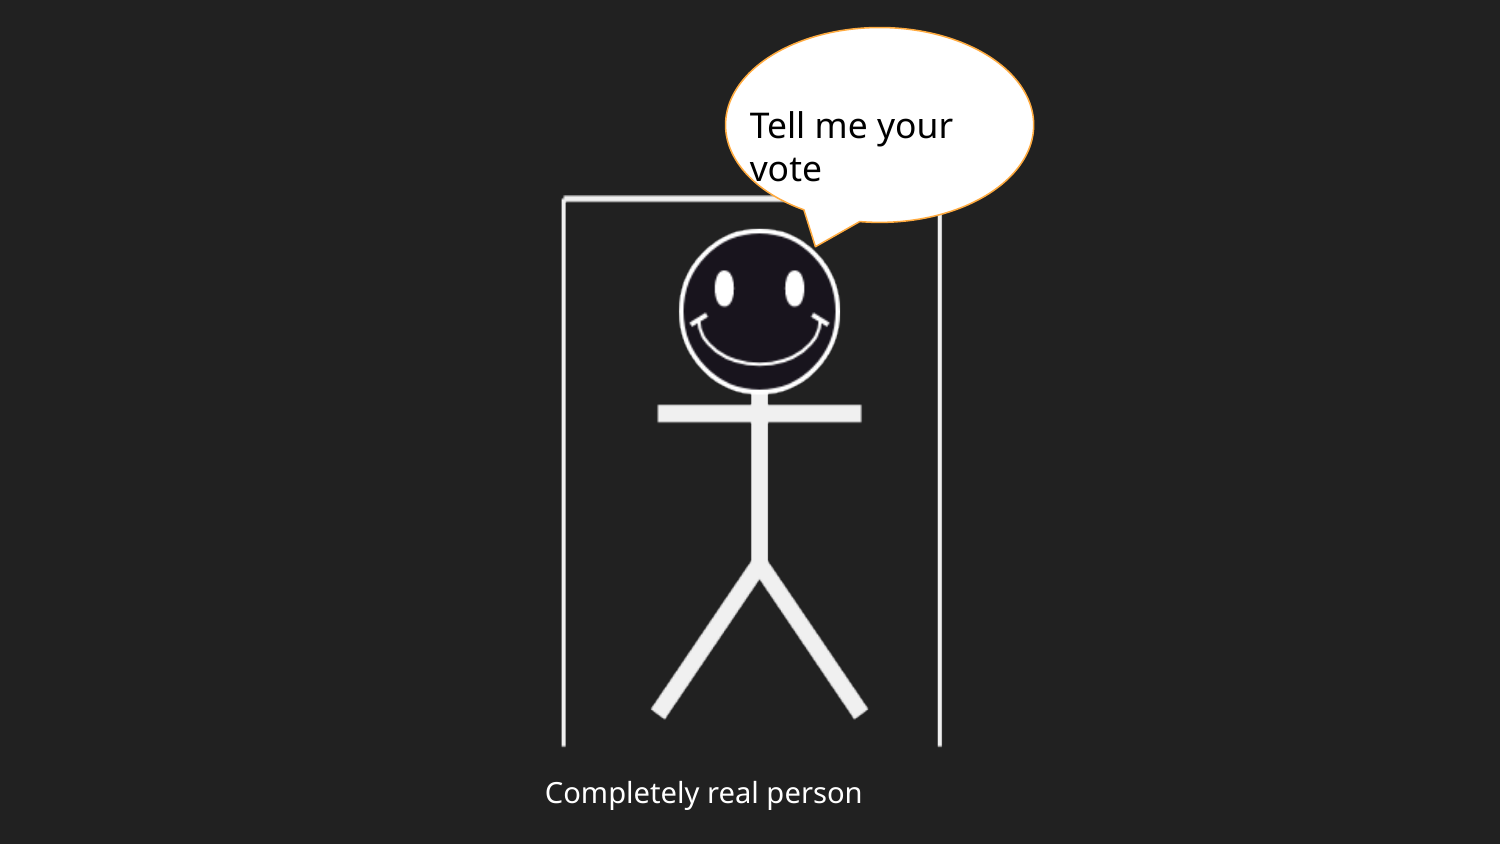

Tell me your vote
Completely real person